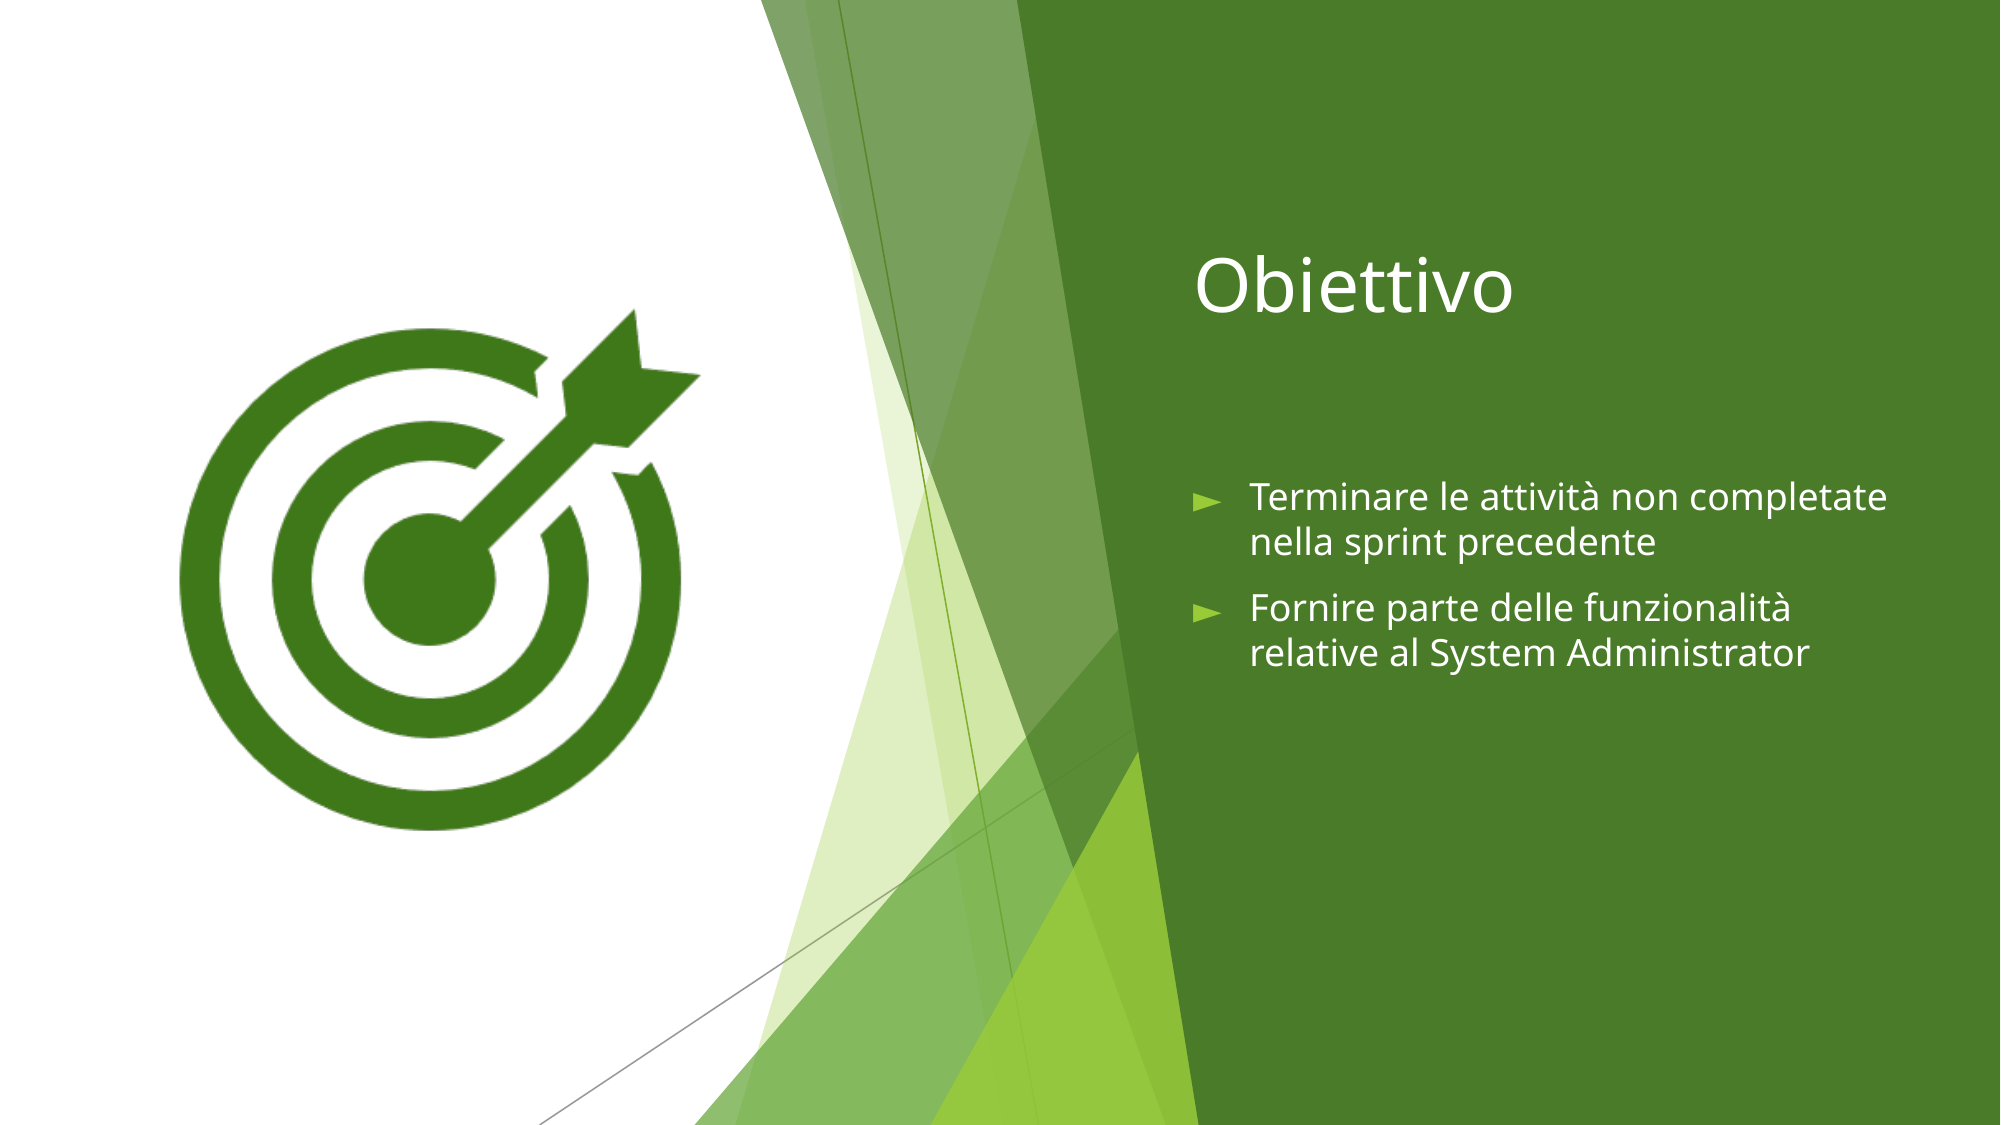

Obiettivo
Terminare le attività non completate nella sprint precedente
Fornire parte delle funzionalità relative al System Administrator